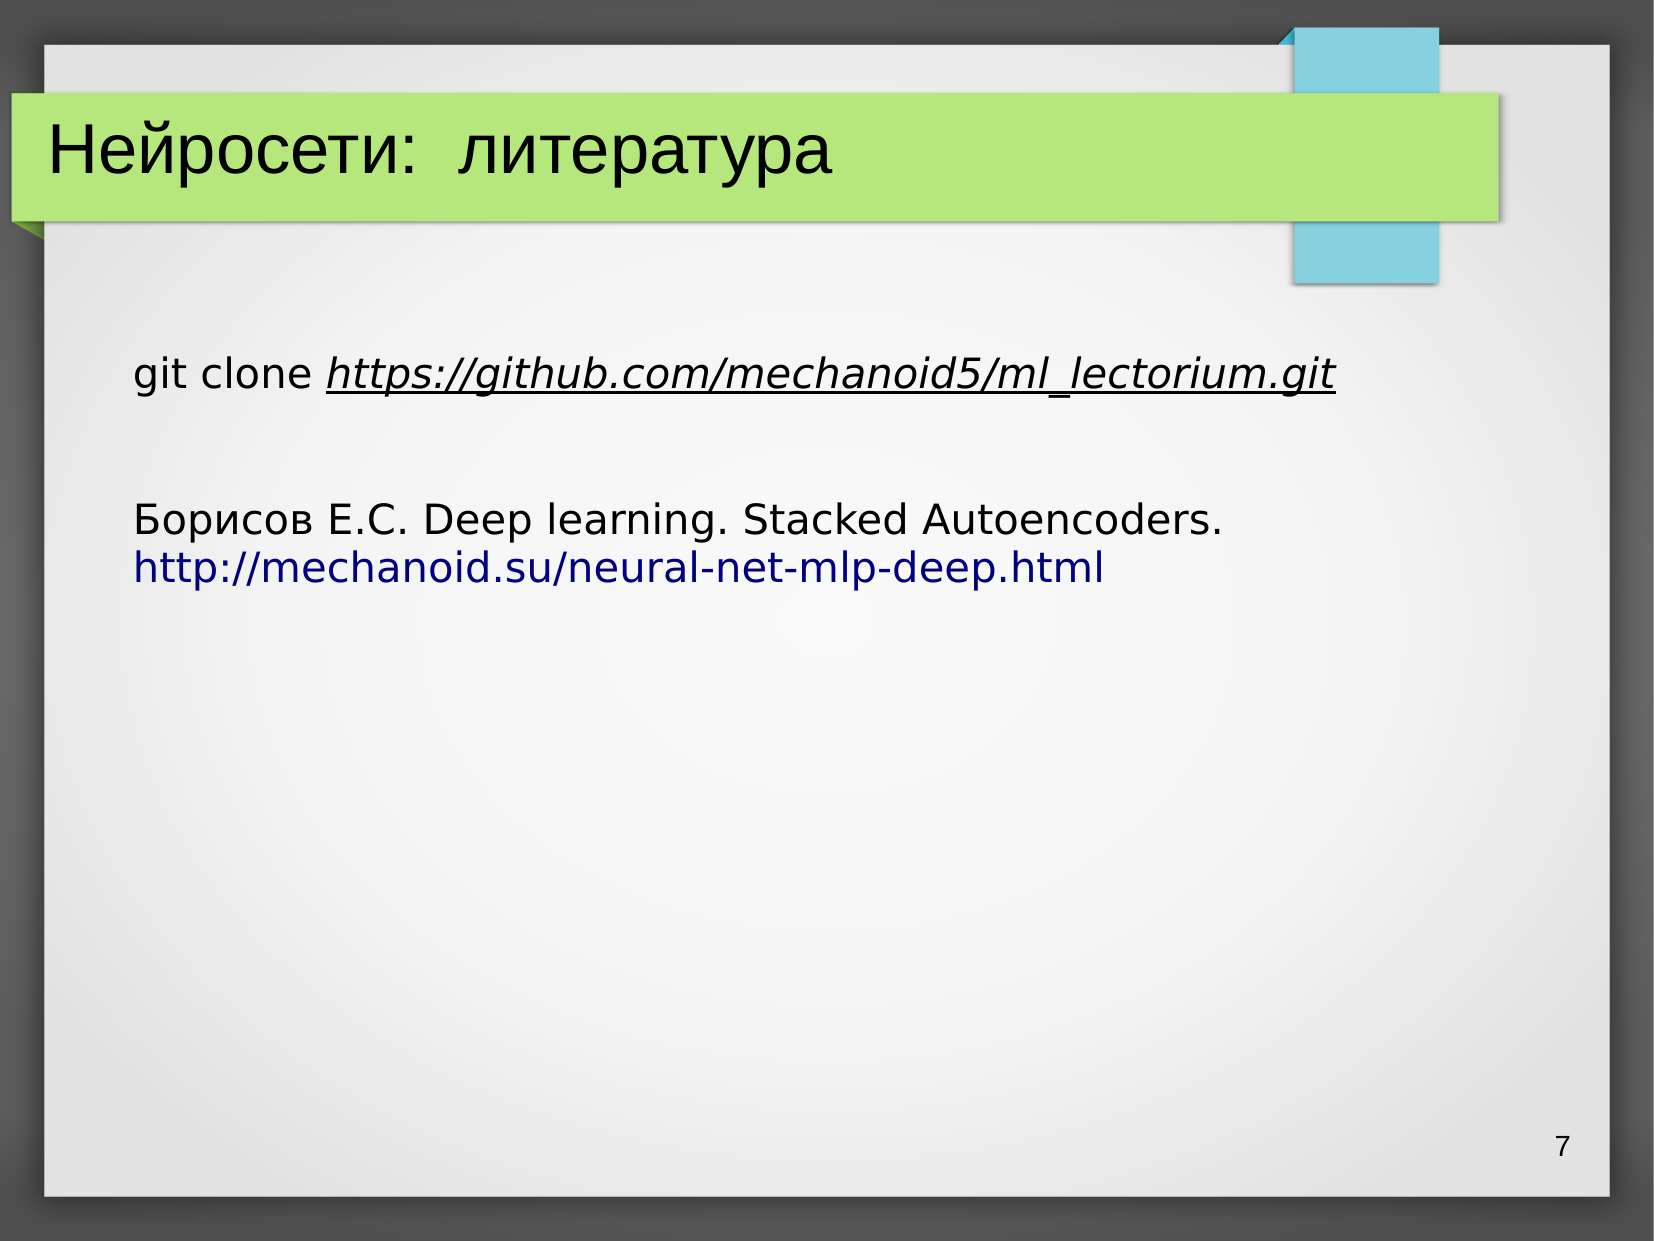

# Нейросети: литература
git clone https://github.com/mechanoid5/ml_lectorium.git
Борисов Е.С. Deep learning. Stacked Autoencoders. http://mechanoid.su/neural-net-mlp-deep.html
7